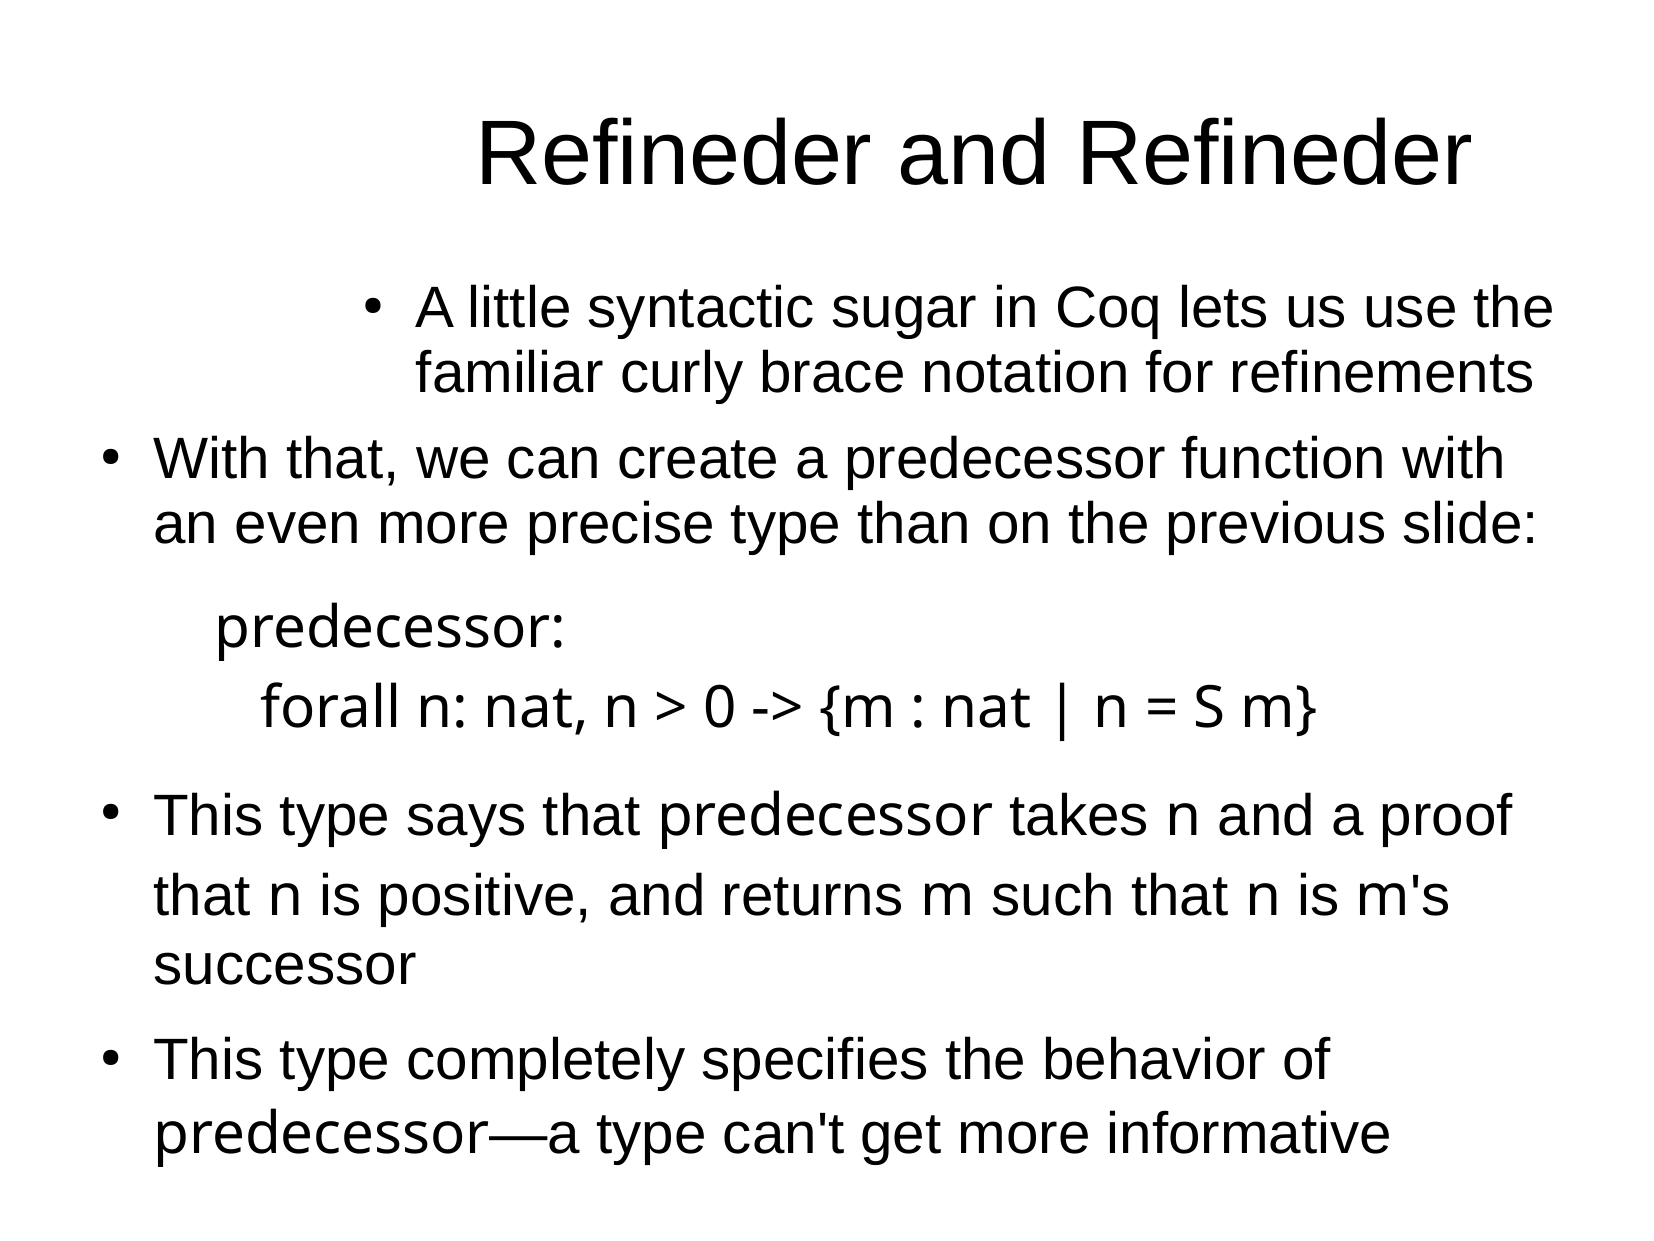

# Refineder and Refineder
A little syntactic sugar in Coq lets us use the familiar curly brace notation for refinements
With that, we can create a predecessor function with an even more precise type than on the previous slide:
 predecessor:
 forall n: nat, n > 0 -> {m : nat | n = S m}
This type says that predecessor takes n and a proof that n is positive, and returns m such that n is m's successor
This type completely specifies the behavior of predecessor—a type can't get more informative